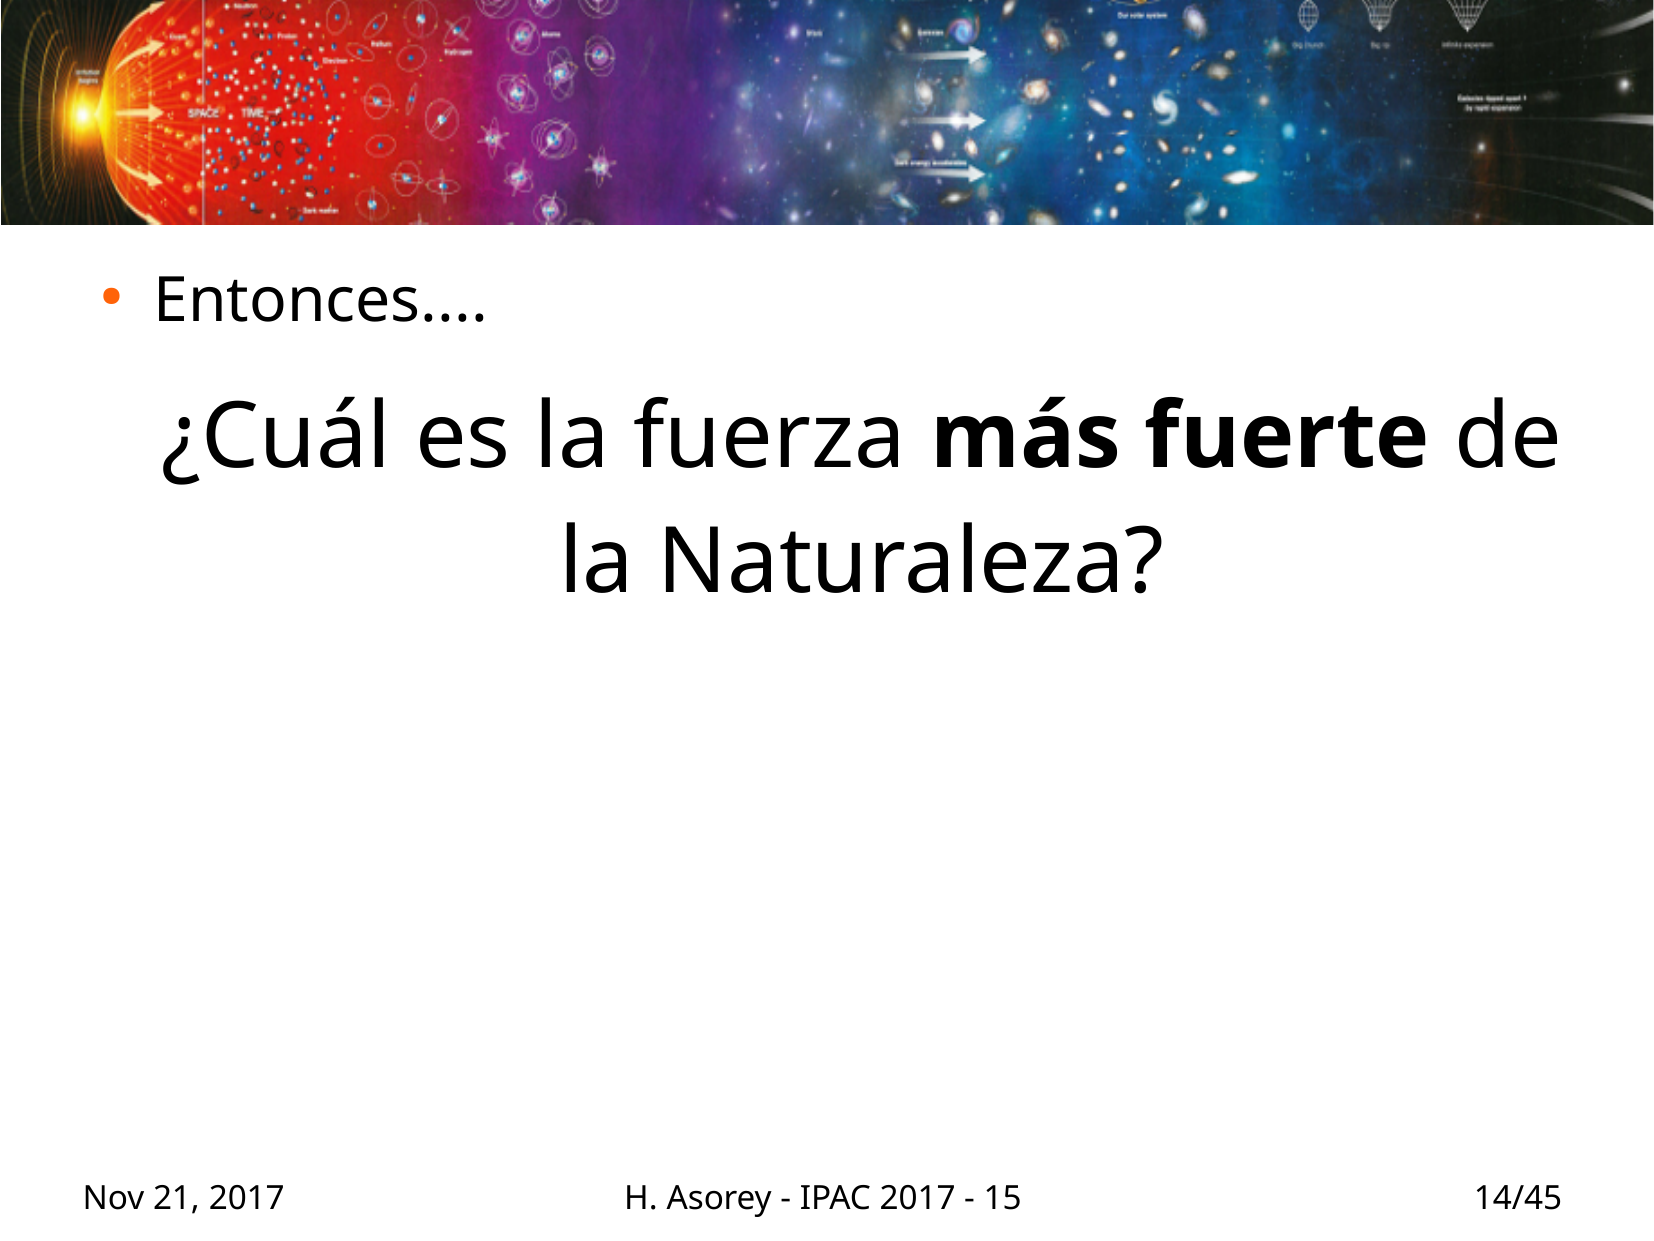

# Entonces....
¿Cuál es la fuerza más fuerte de la Naturaleza?
Nov 21, 2017
H. Asorey - IPAC 2017 - 15
14